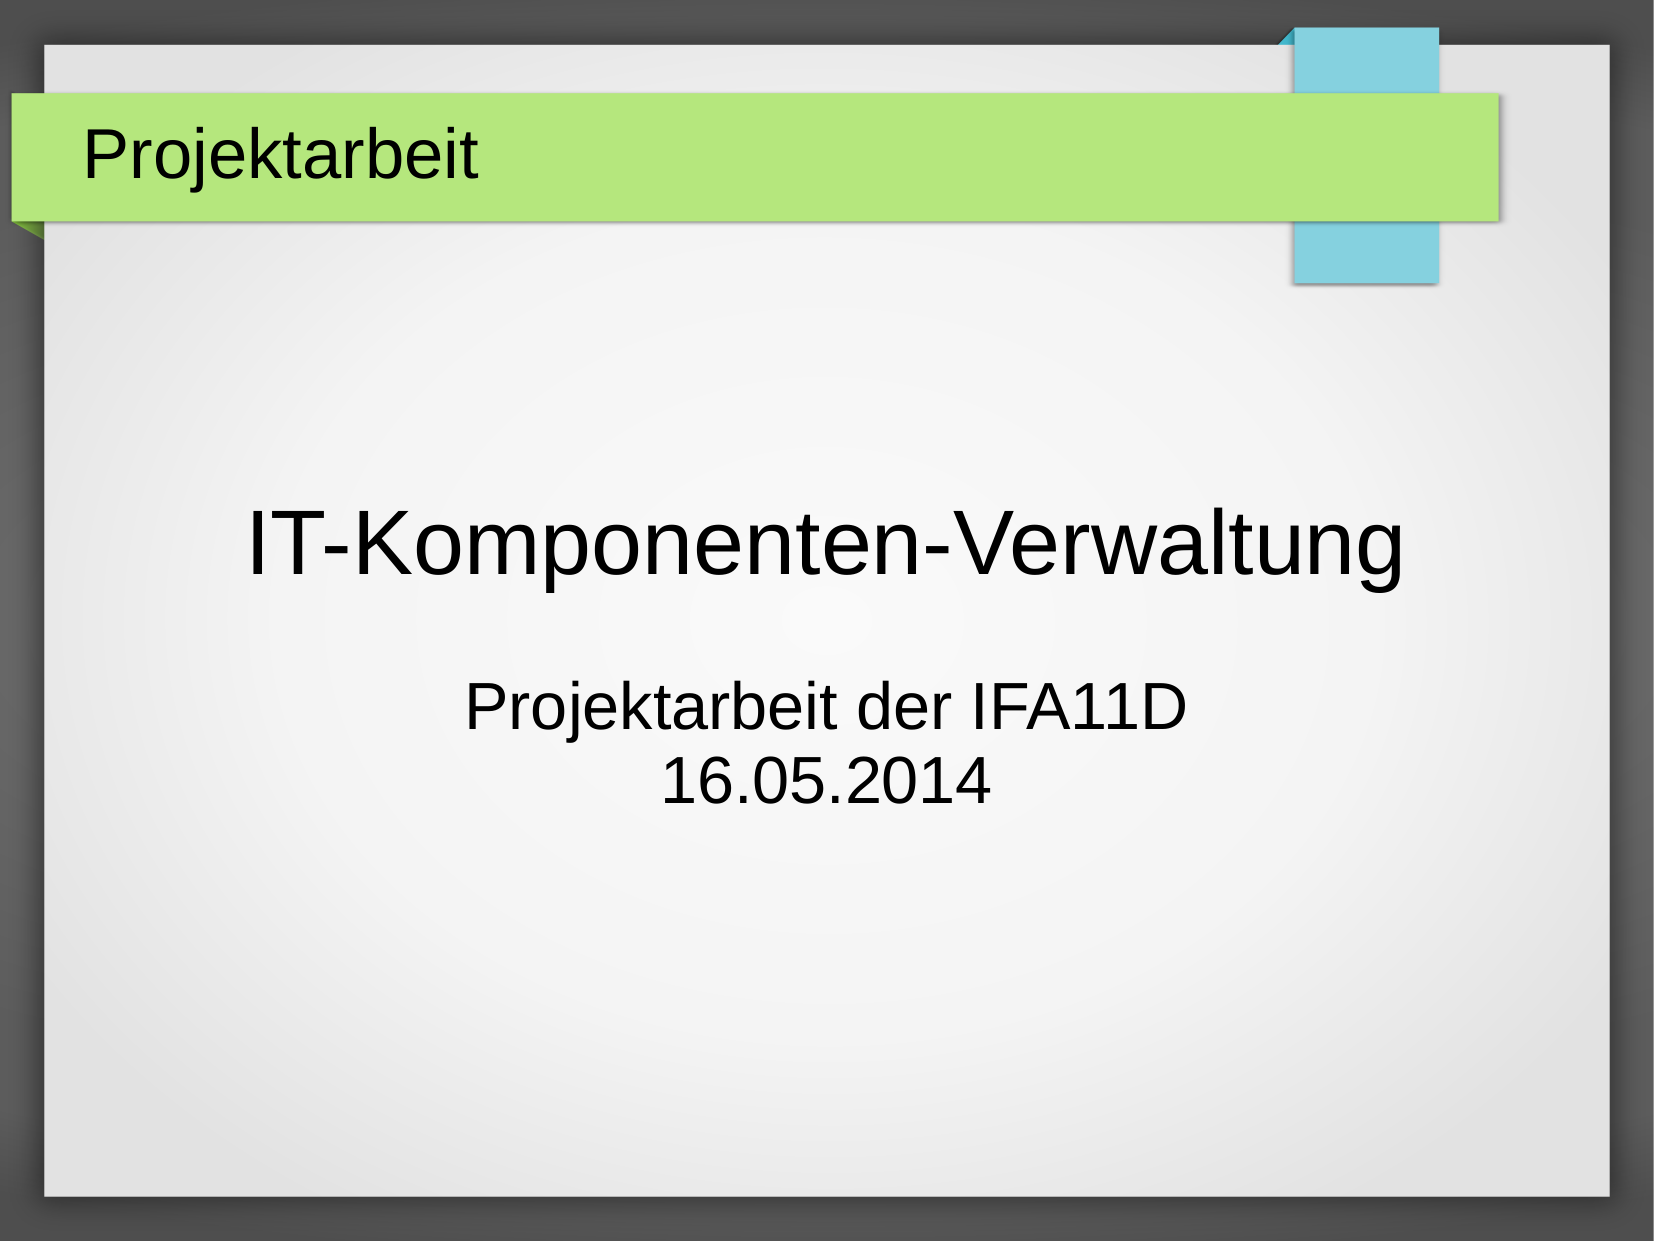

# Projektarbeit
IT-Komponenten-Verwaltung
Projektarbeit der IFA11D
16.05.2014